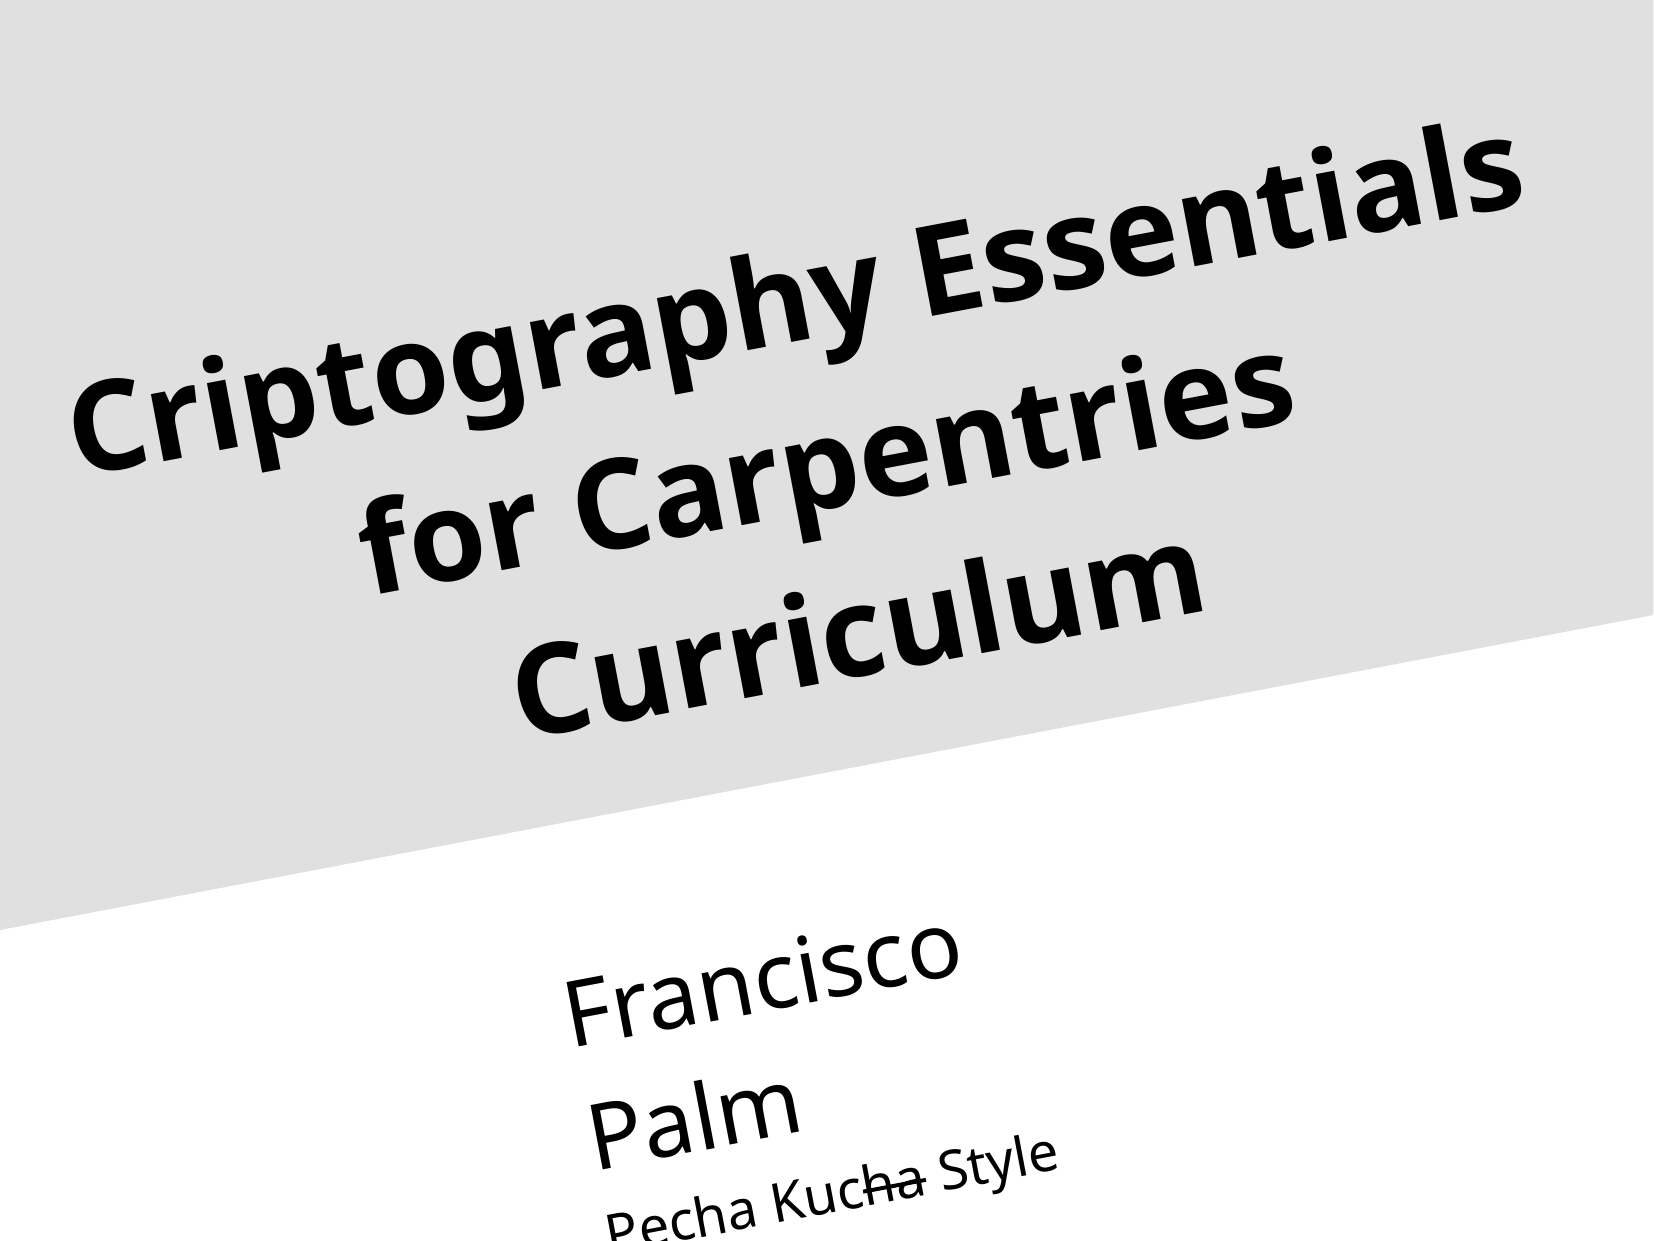

# Criptography Essentials for Carpentries Curriculum
Francisco Palm
Pecha Kucha Style